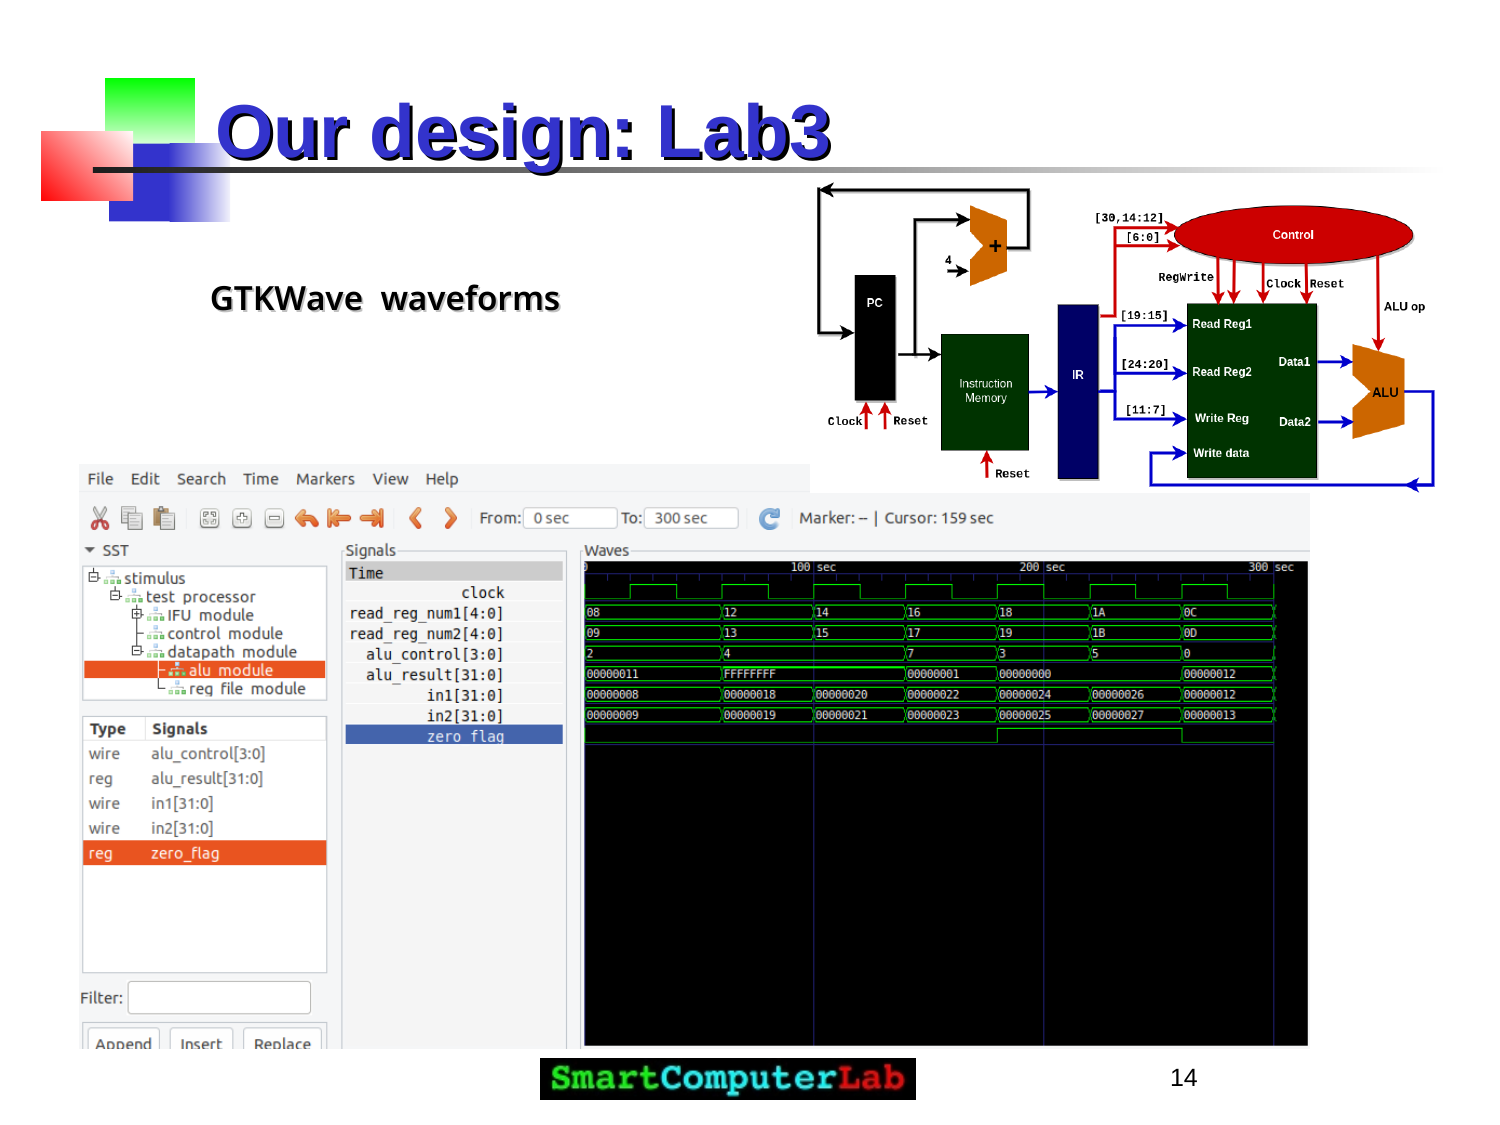

# Our design: Lab3
GTKWave waveforms
14